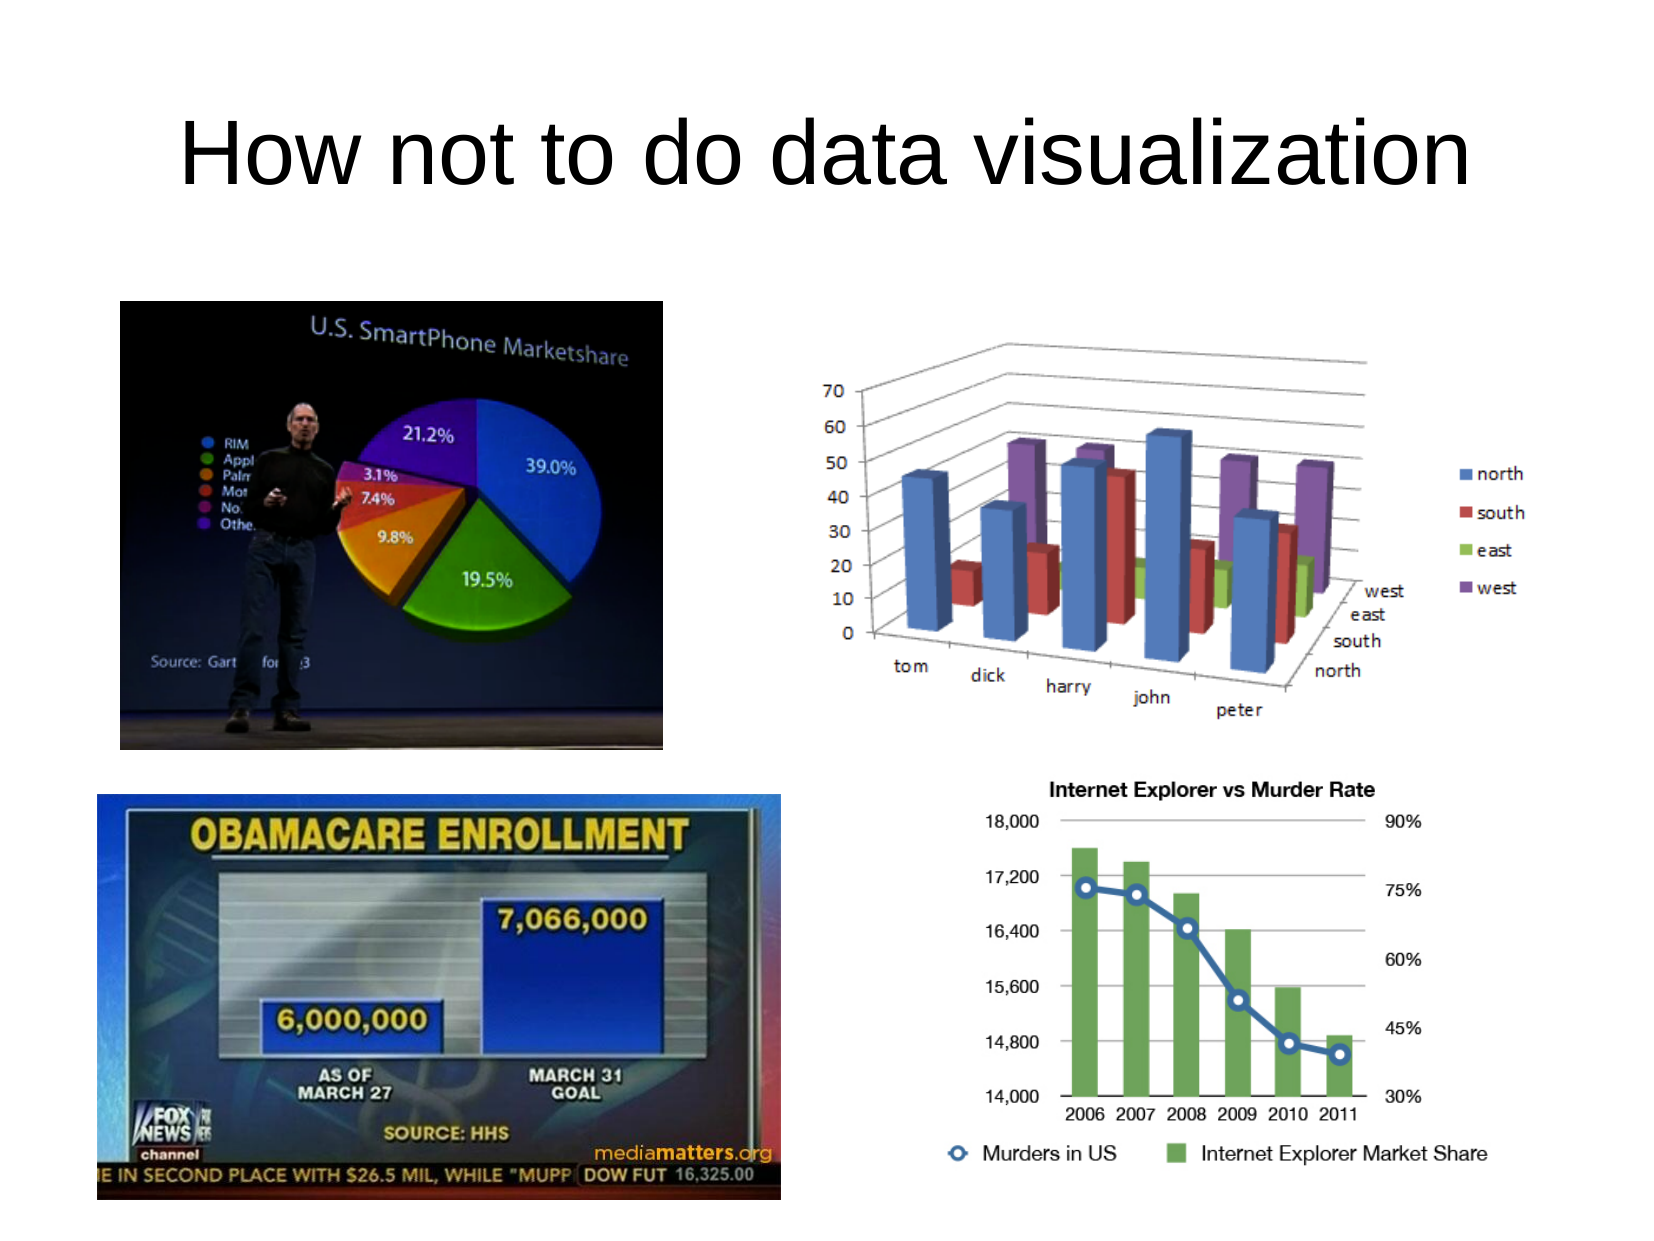

# How not to do data visualization